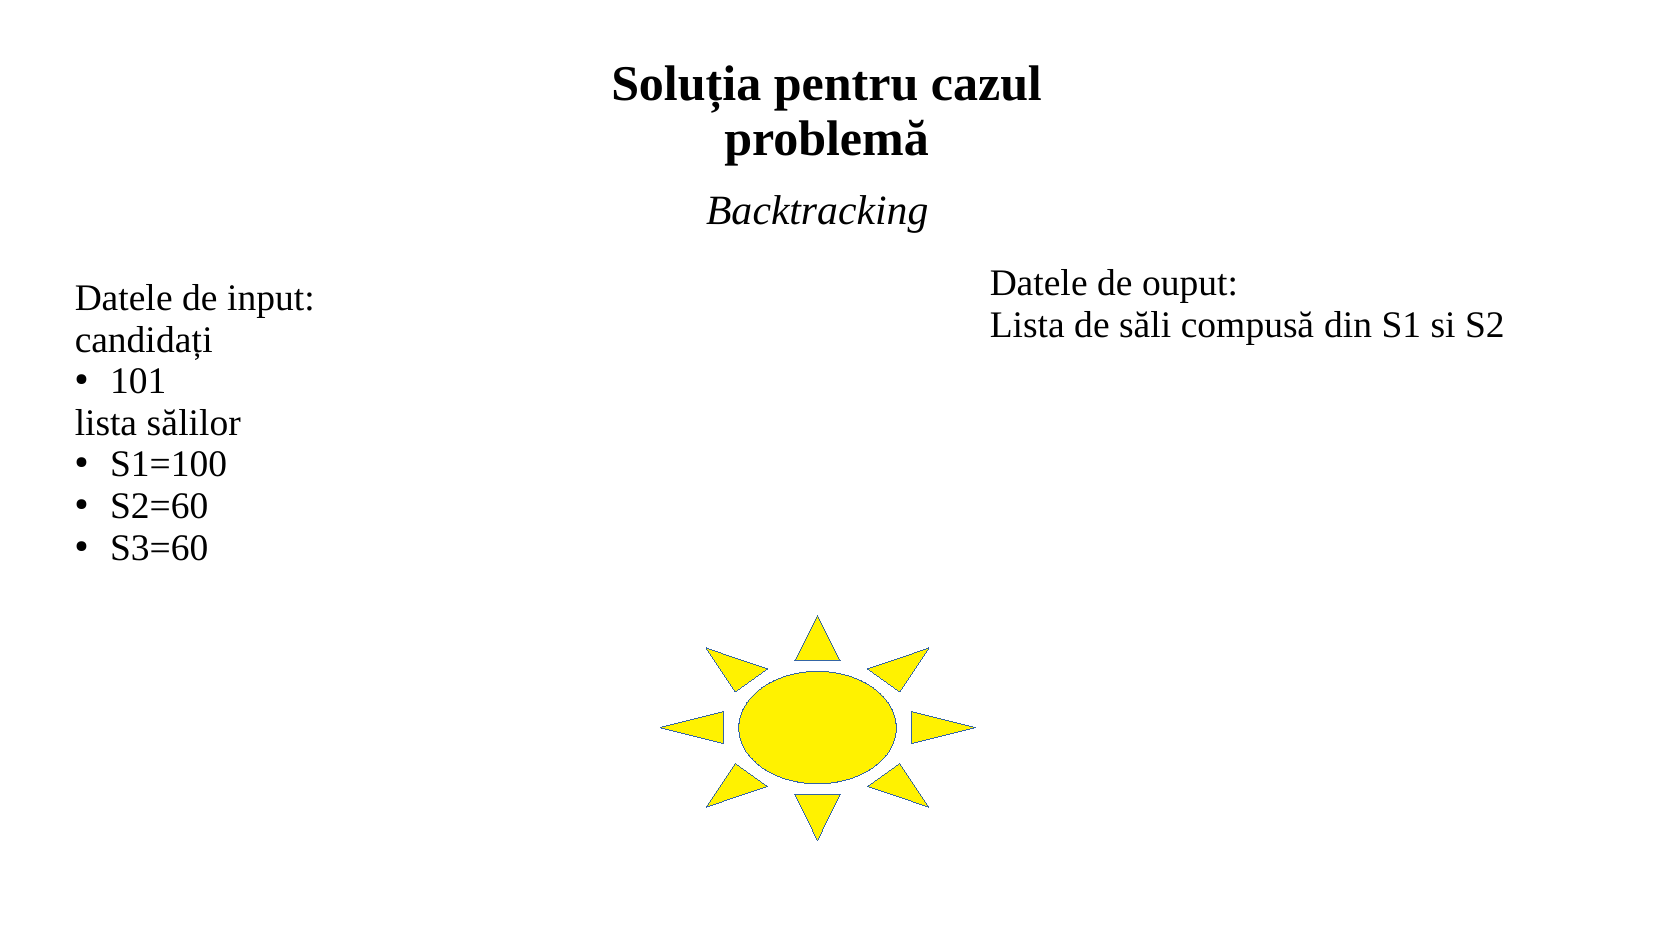

Soluția pentru cazul problemă
Backtracking
Datele de ouput:
Lista de săli compusă din S1 si S2
Datele de input:
candidați
101
lista sălilor
S1=100
S2=60
S3=60